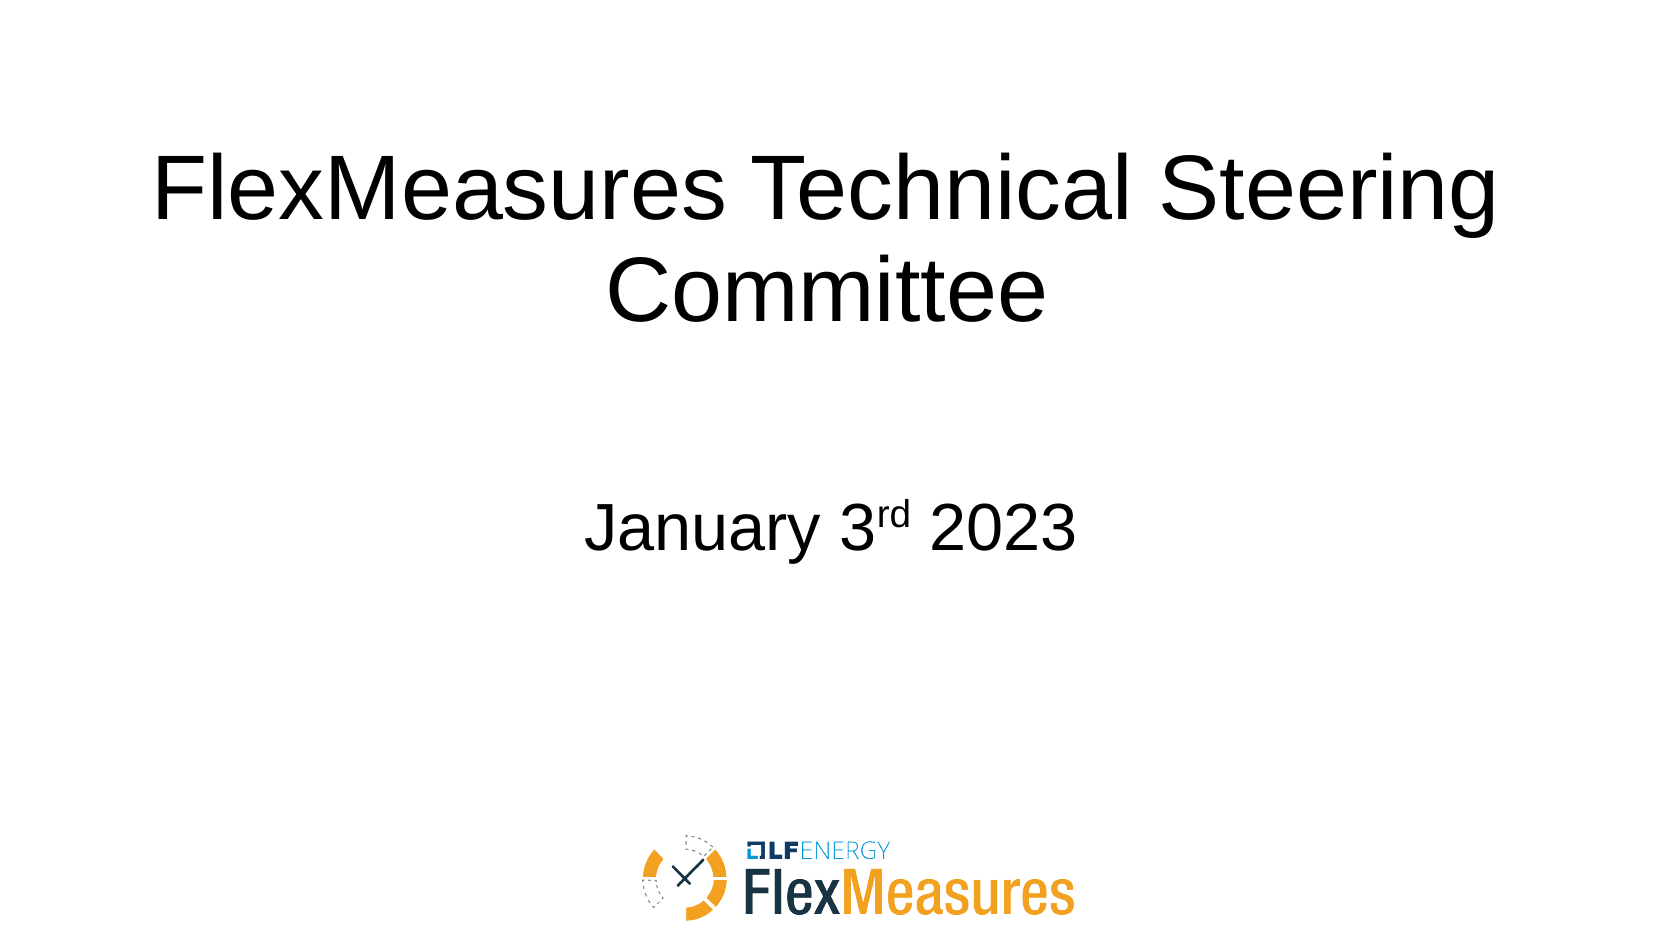

# FlexMeasures Technical Steering Committee
January 3rd 2023